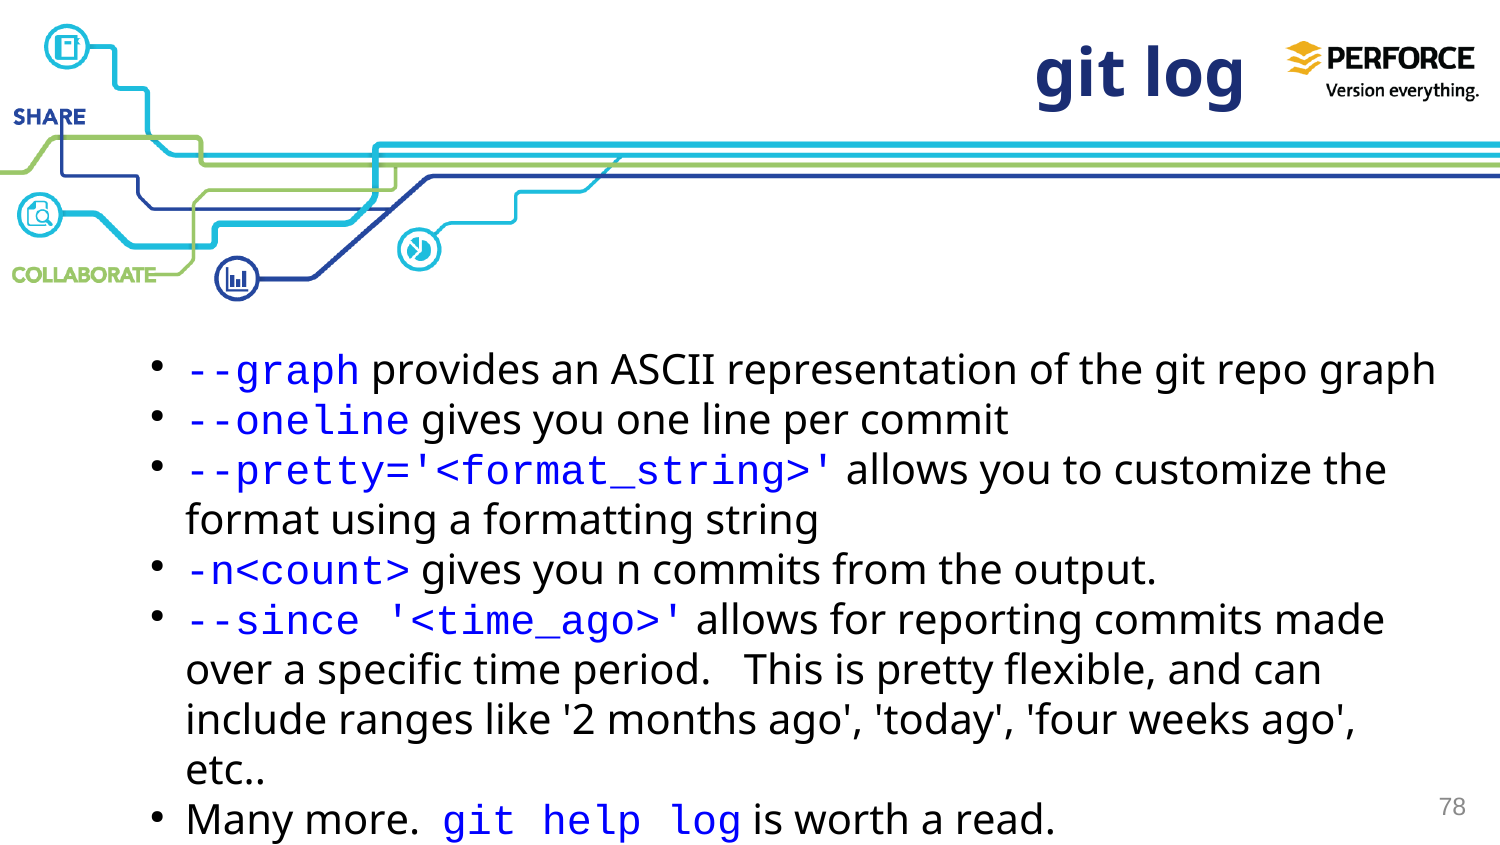

# git log
--graph provides an ASCII representation of the git repo graph
--oneline gives you one line per commit
--pretty='<format_string>' allows you to customize the format using a formatting string
-n<count> gives you n commits from the output.
--since '<time_ago>' allows for reporting commits made over a specific time period. This is pretty flexible, and can include ranges like '2 months ago', 'today', 'four weeks ago', etc..
Many more. git help log is worth a read.